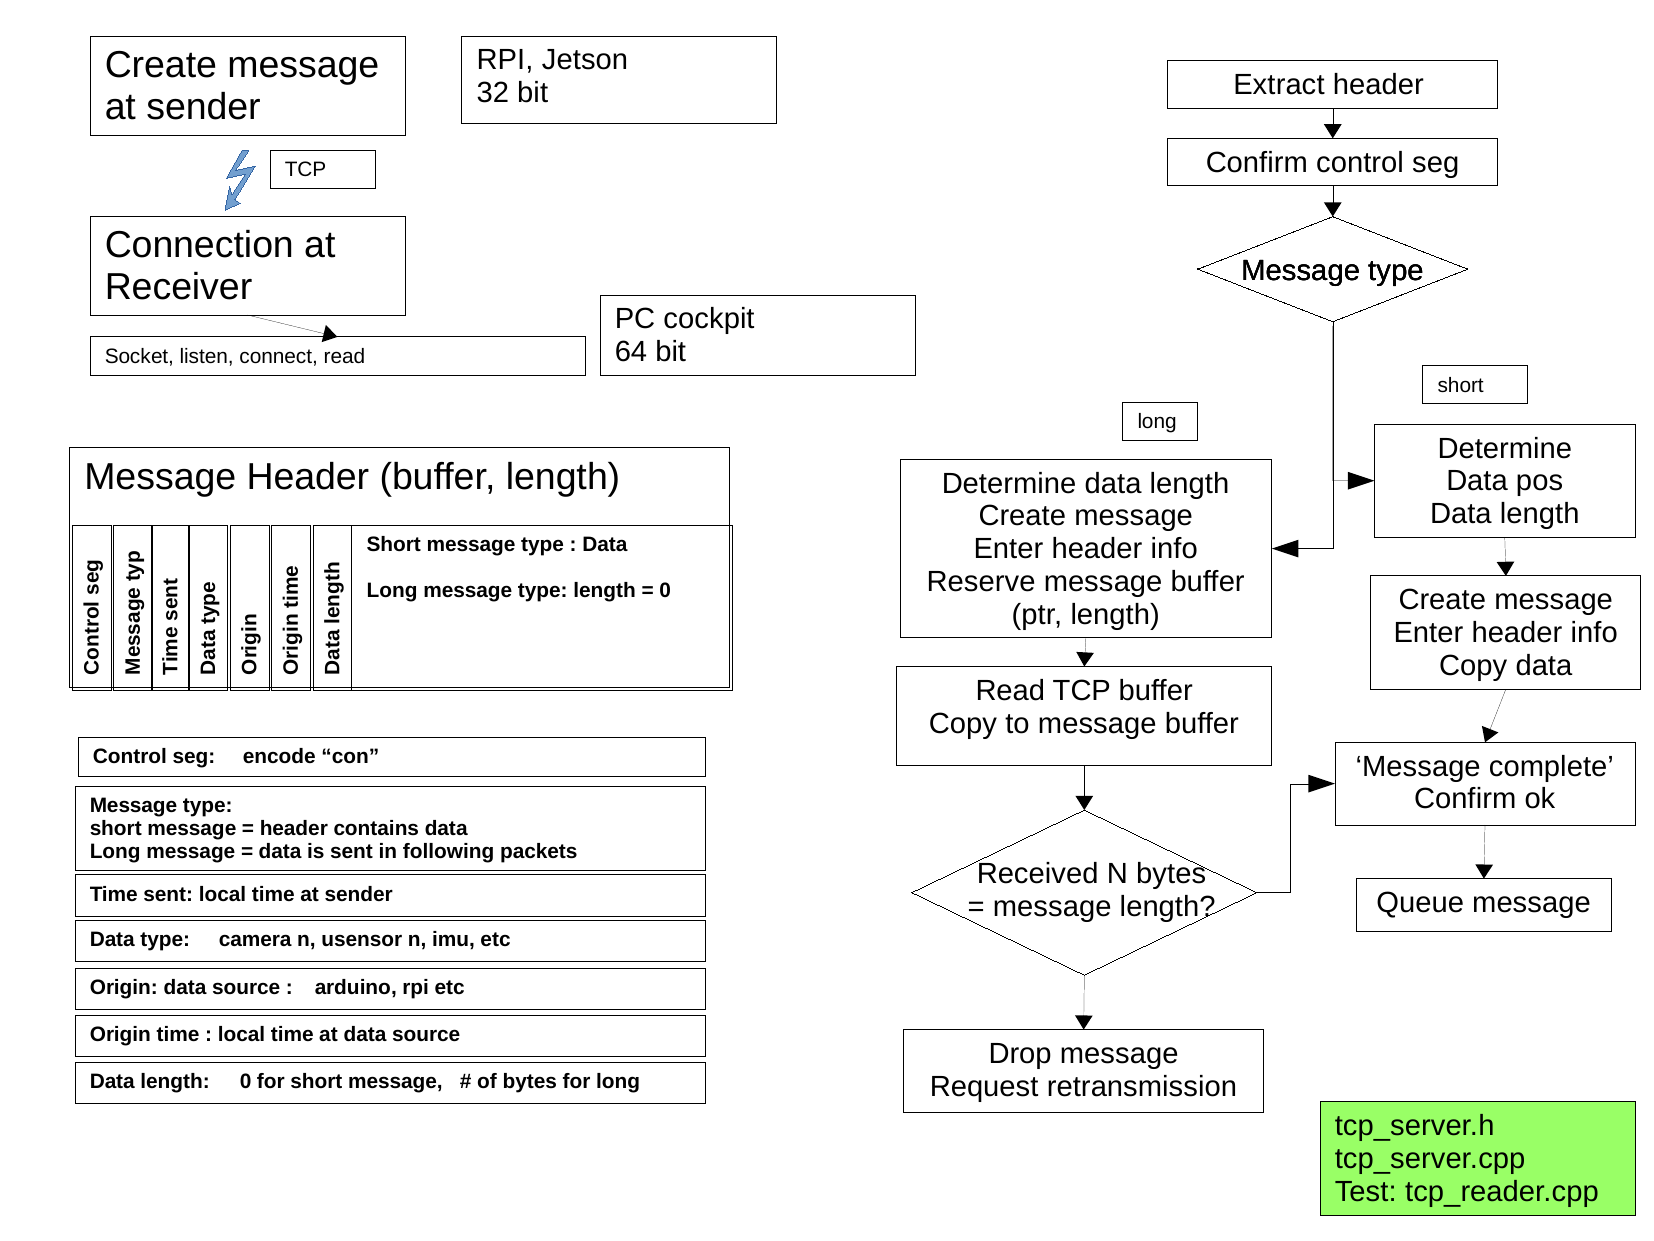

Create message at sender
RPI, Jetson
32 bit
Extract header
Confirm control seg
TCP
Connection at Receiver
Message type
Message type
Message type
PC cockpit
64 bit
Socket, listen, connect, read
short
long
Determine
Data pos
Data length
Message Header (buffer, length)
Short message type : Data
Long message type: length = 0
Control seg
Message typ
Time sent
Data type
Origin
Origin time
Data length
Determine data length
Create message
Enter header info
Reserve message buffer
(ptr, length)
Create message
Enter header info
Copy data
Read TCP buffer
Copy to message buffer
Control seg:	encode “con”
Message type:
short message = header contains data
Long message = data is sent in following packets
Time sent: local time at sender
Data type: camera n, usensor n, imu, etc
Origin: data source :	arduino, rpi etc
Origin time : local time at data source
Data length:	0 for short message, # of bytes for long
‘Message complete’
Confirm ok
Received N bytes
= message length?
Queue message
Drop message
Request retransmission
tcp_server.h
tcp_server.cpp
Test: tcp_reader.cpp